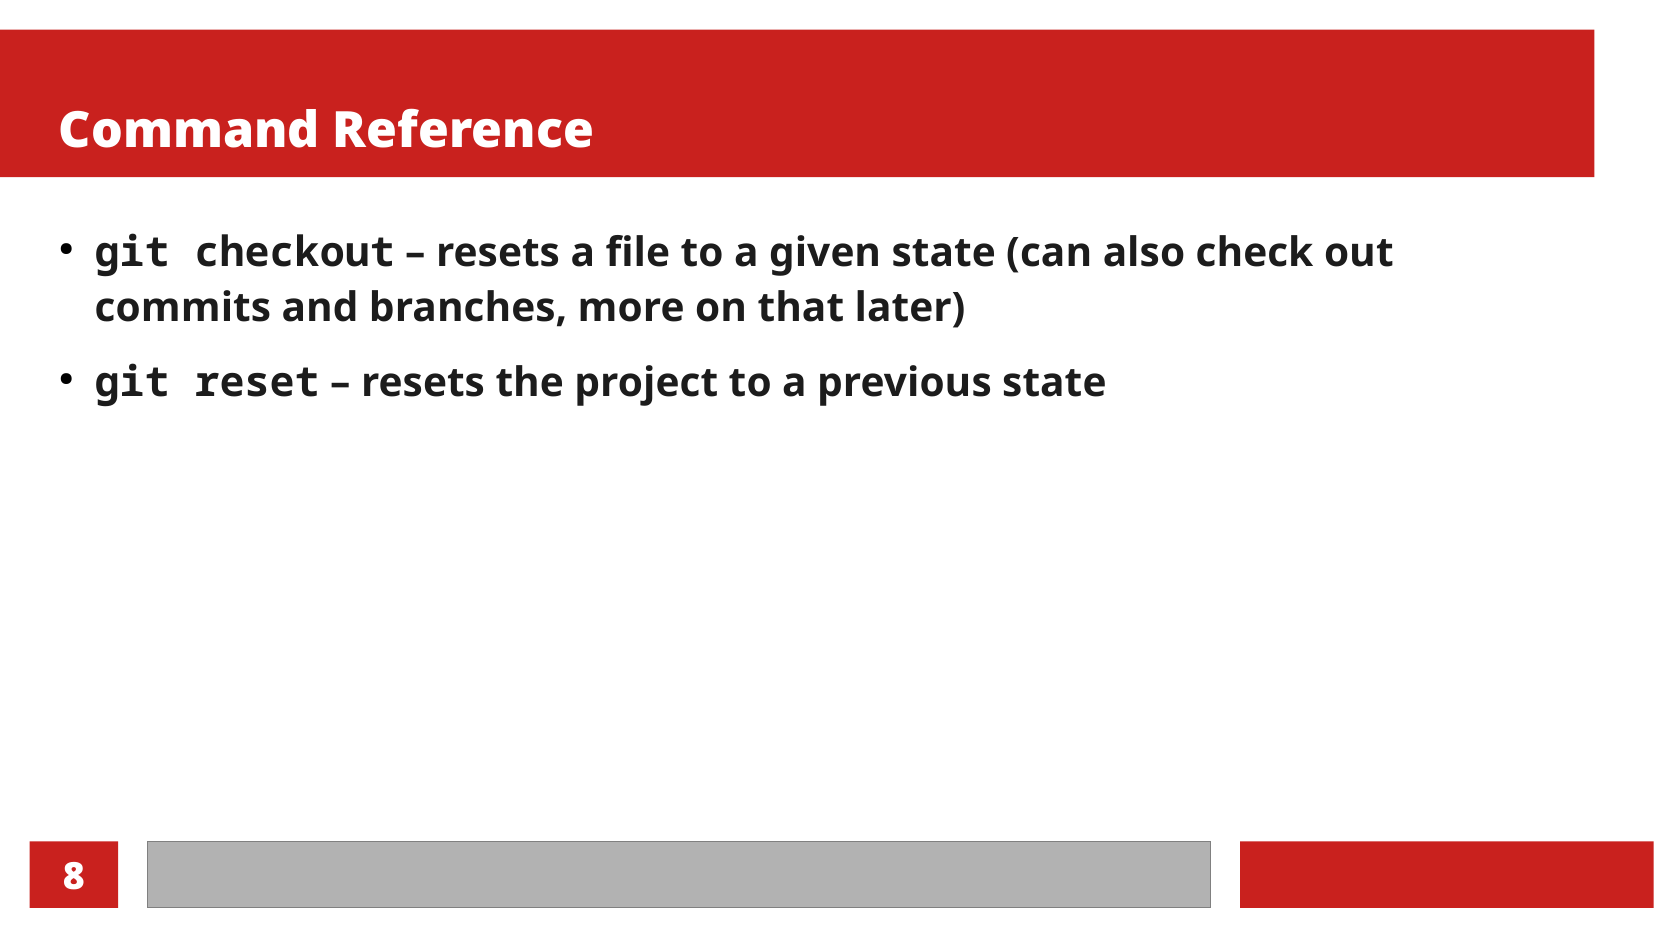

# Command Reference
git checkout – resets a file to a given state (can also check out commits and branches, more on that later)
git reset – resets the project to a previous state
8